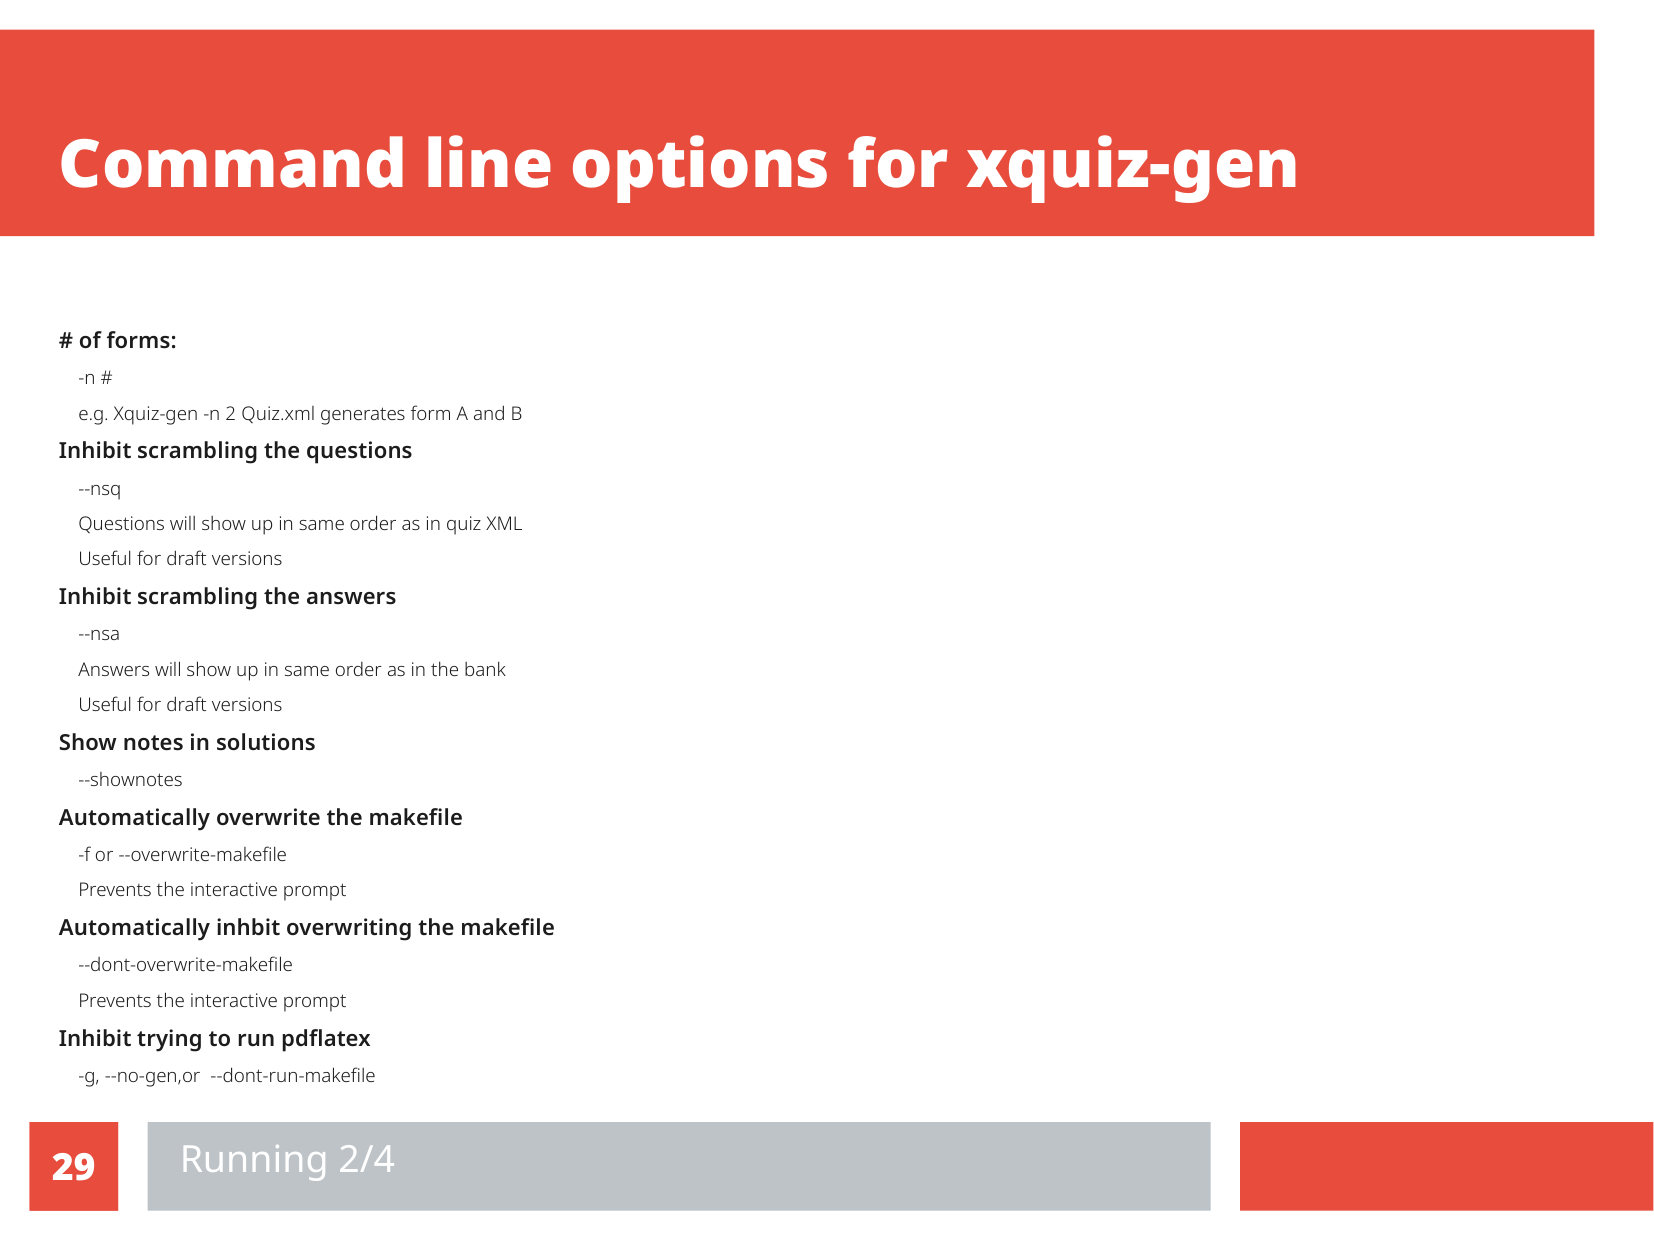

# Command line options for xquiz-gen
# of forms:
-n #
e.g. Xquiz-gen -n 2 Quiz.xml generates form A and B
Inhibit scrambling the questions
--nsq
Questions will show up in same order as in quiz XML
Useful for draft versions
Inhibit scrambling the answers
--nsa
Answers will show up in same order as in the bank
Useful for draft versions
Show notes in solutions
--shownotes
Automatically overwrite the makefile
-f or --overwrite-makefile
Prevents the interactive prompt
Automatically inhbit overwriting the makefile
--dont-overwrite-makefile
Prevents the interactive prompt
Inhibit trying to run pdflatex
-g, --no-gen,or --dont-run-makefile
29
Running 2/4